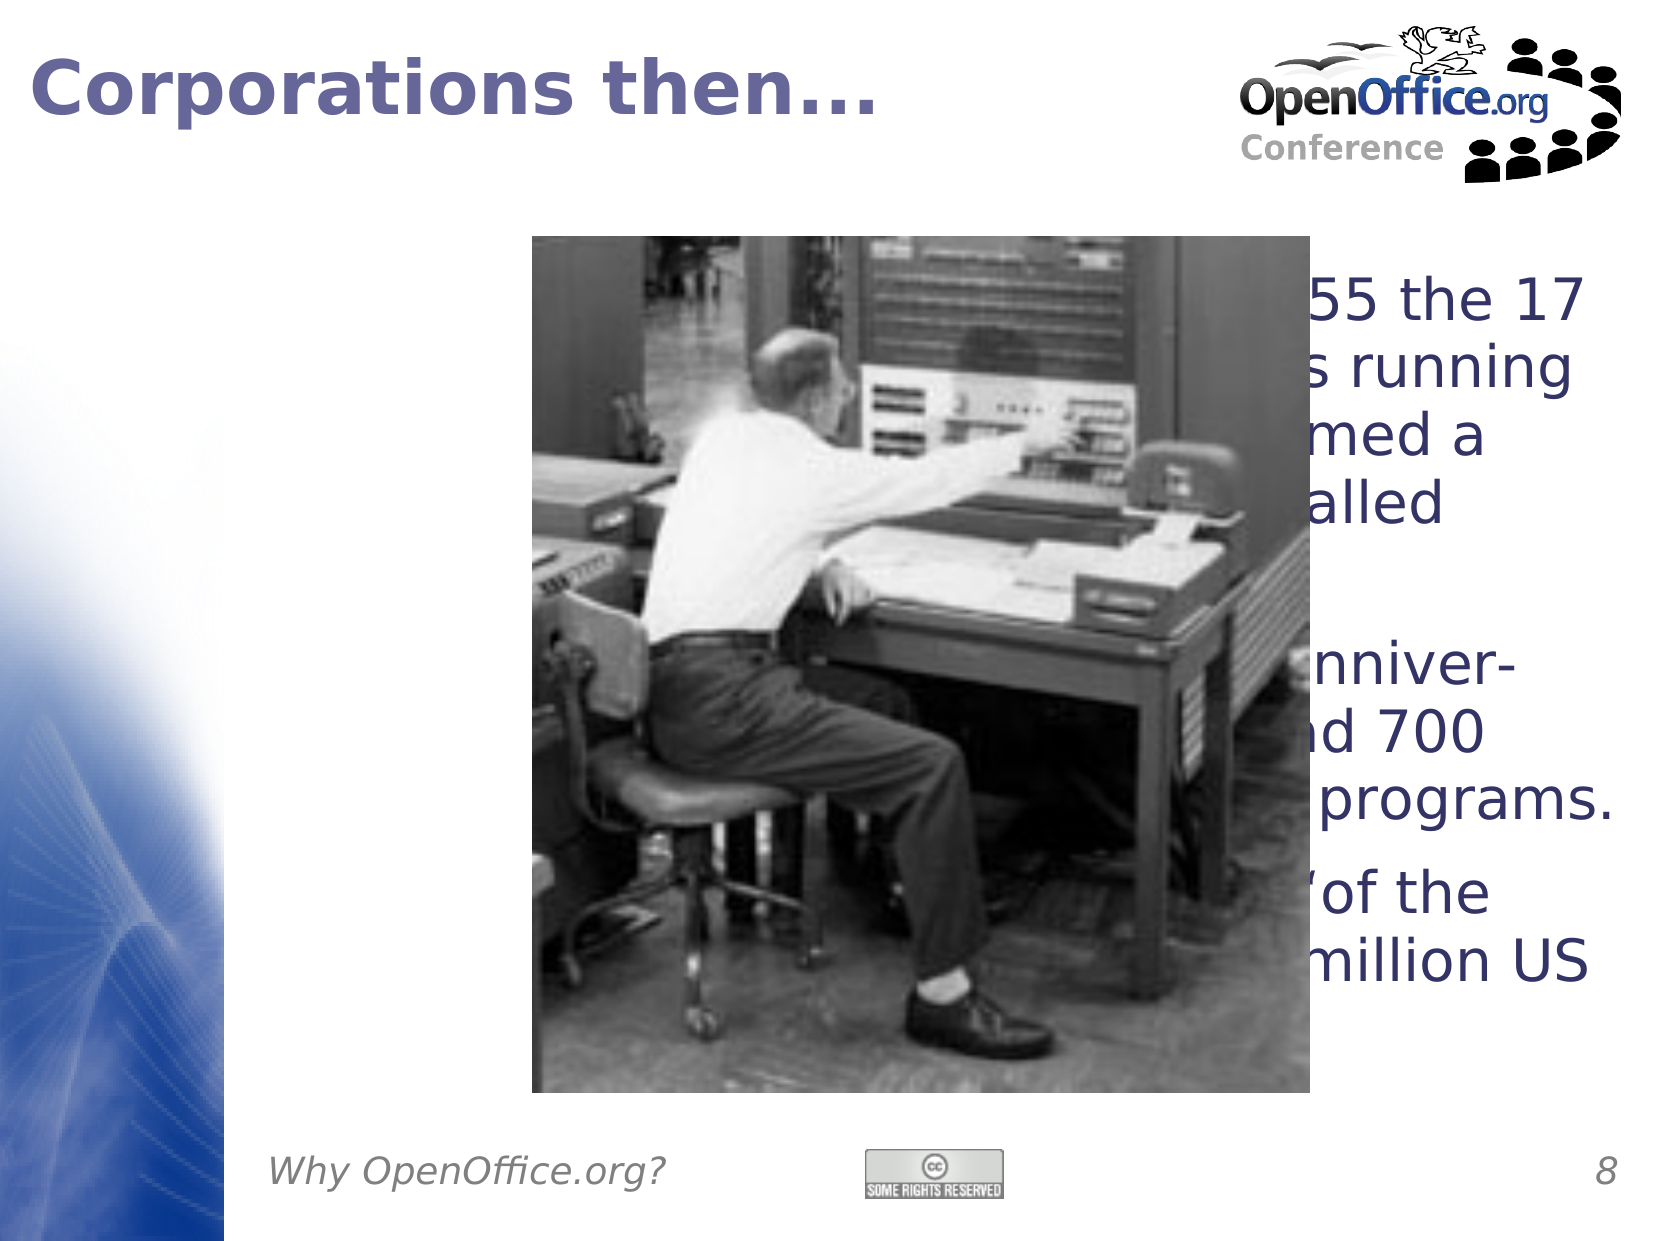

# Corporations then...
In August 1955 the 17 organisations running IBM 704s formed a user group called SHARE.
By the first anniver-sary, they had 700 open-source programs.
They saved “of the order of 1.5 million US Dollars”.